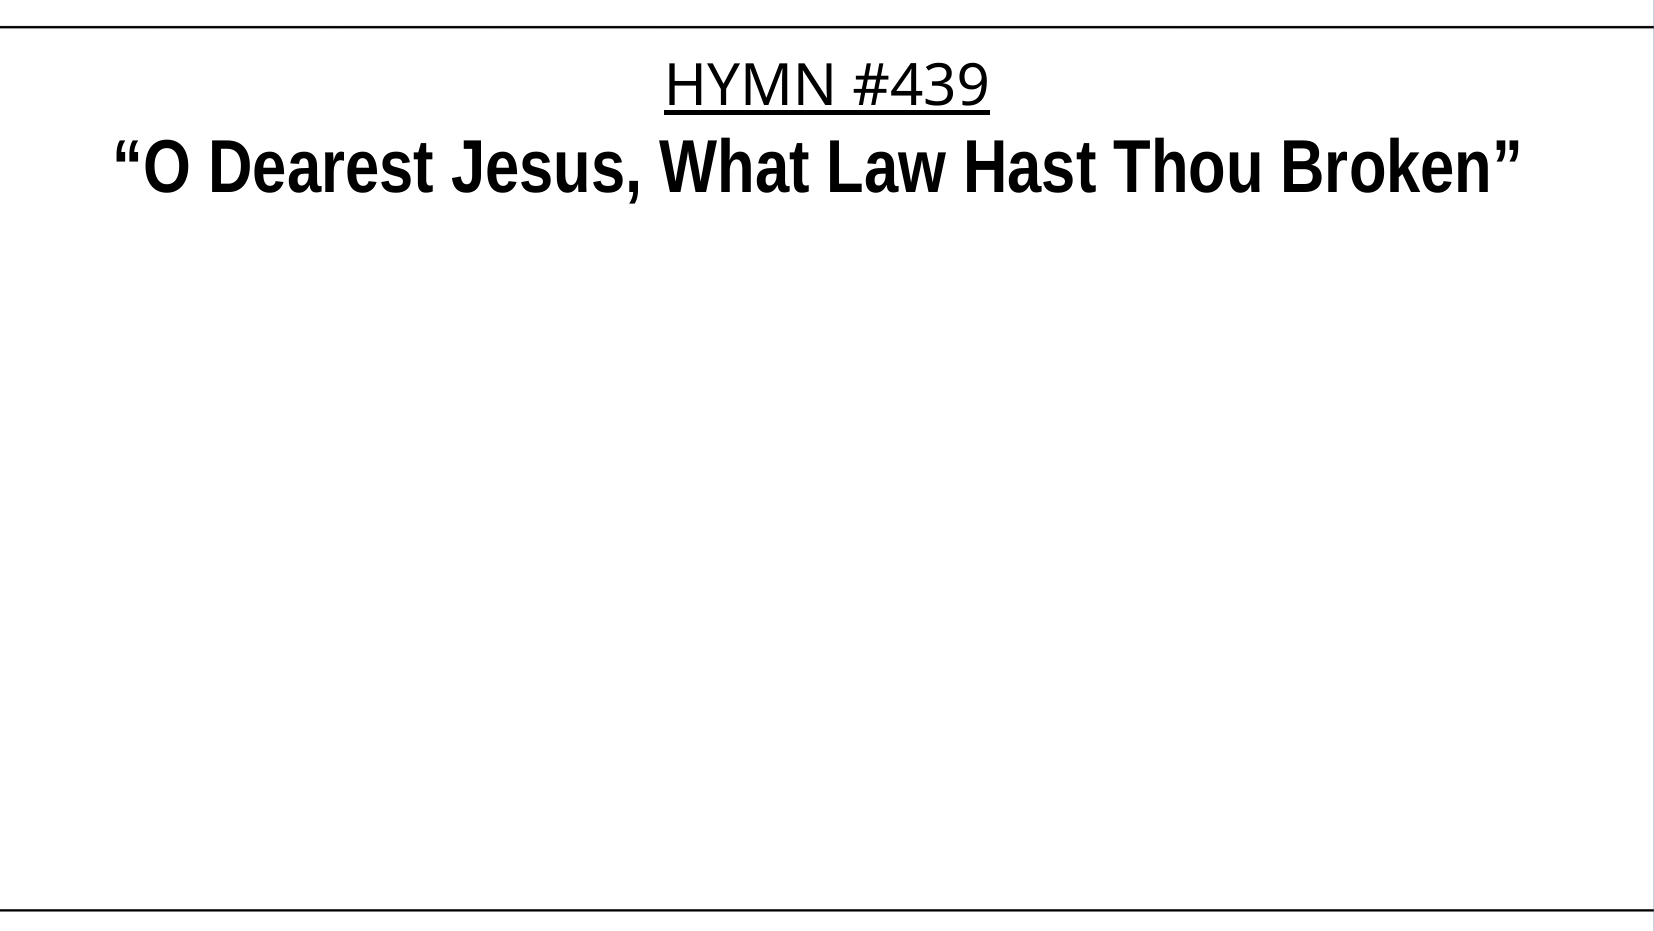

HYMN #439
“O Dearest Jesus, What Law Hast Thou Broken”